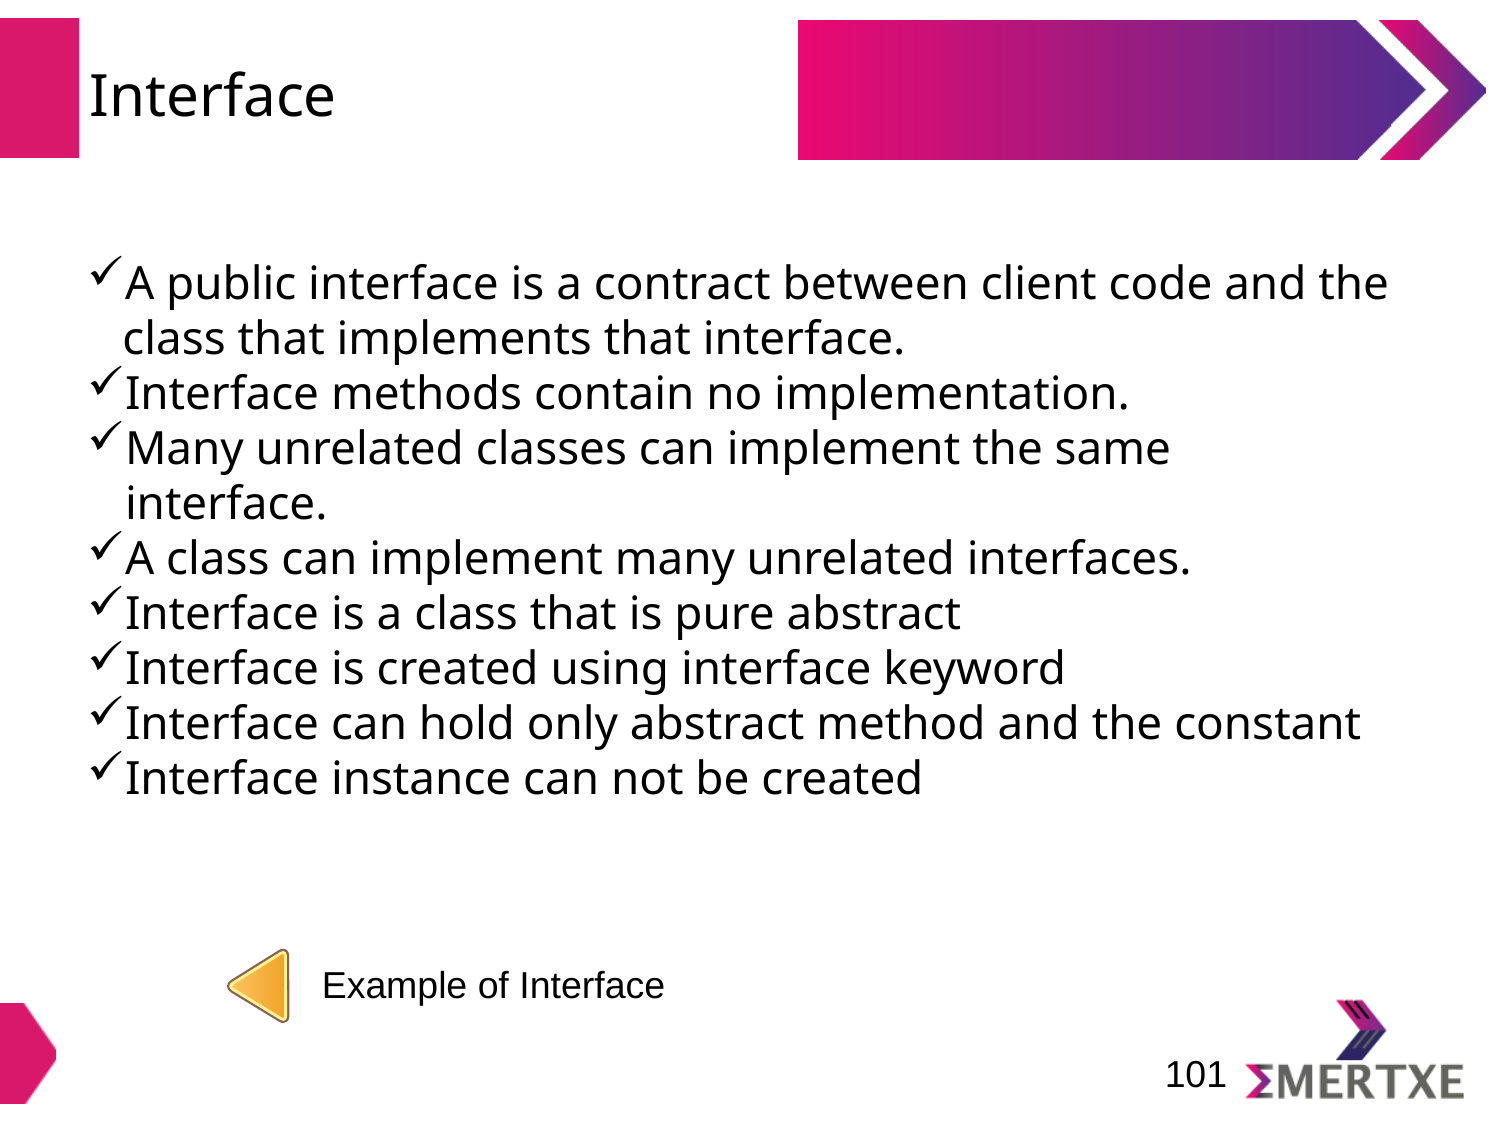

Interface
A public interface is a contract between client code and the class that implements that interface.
Interface methods contain no implementation.
Many unrelated classes can implement the same
interface.
A class can implement many unrelated interfaces.
Interface is a class that is pure abstract
Interface is created using interface keyword
Interface can hold only abstract method and the constant
Interface instance can not be created
Example of Interface